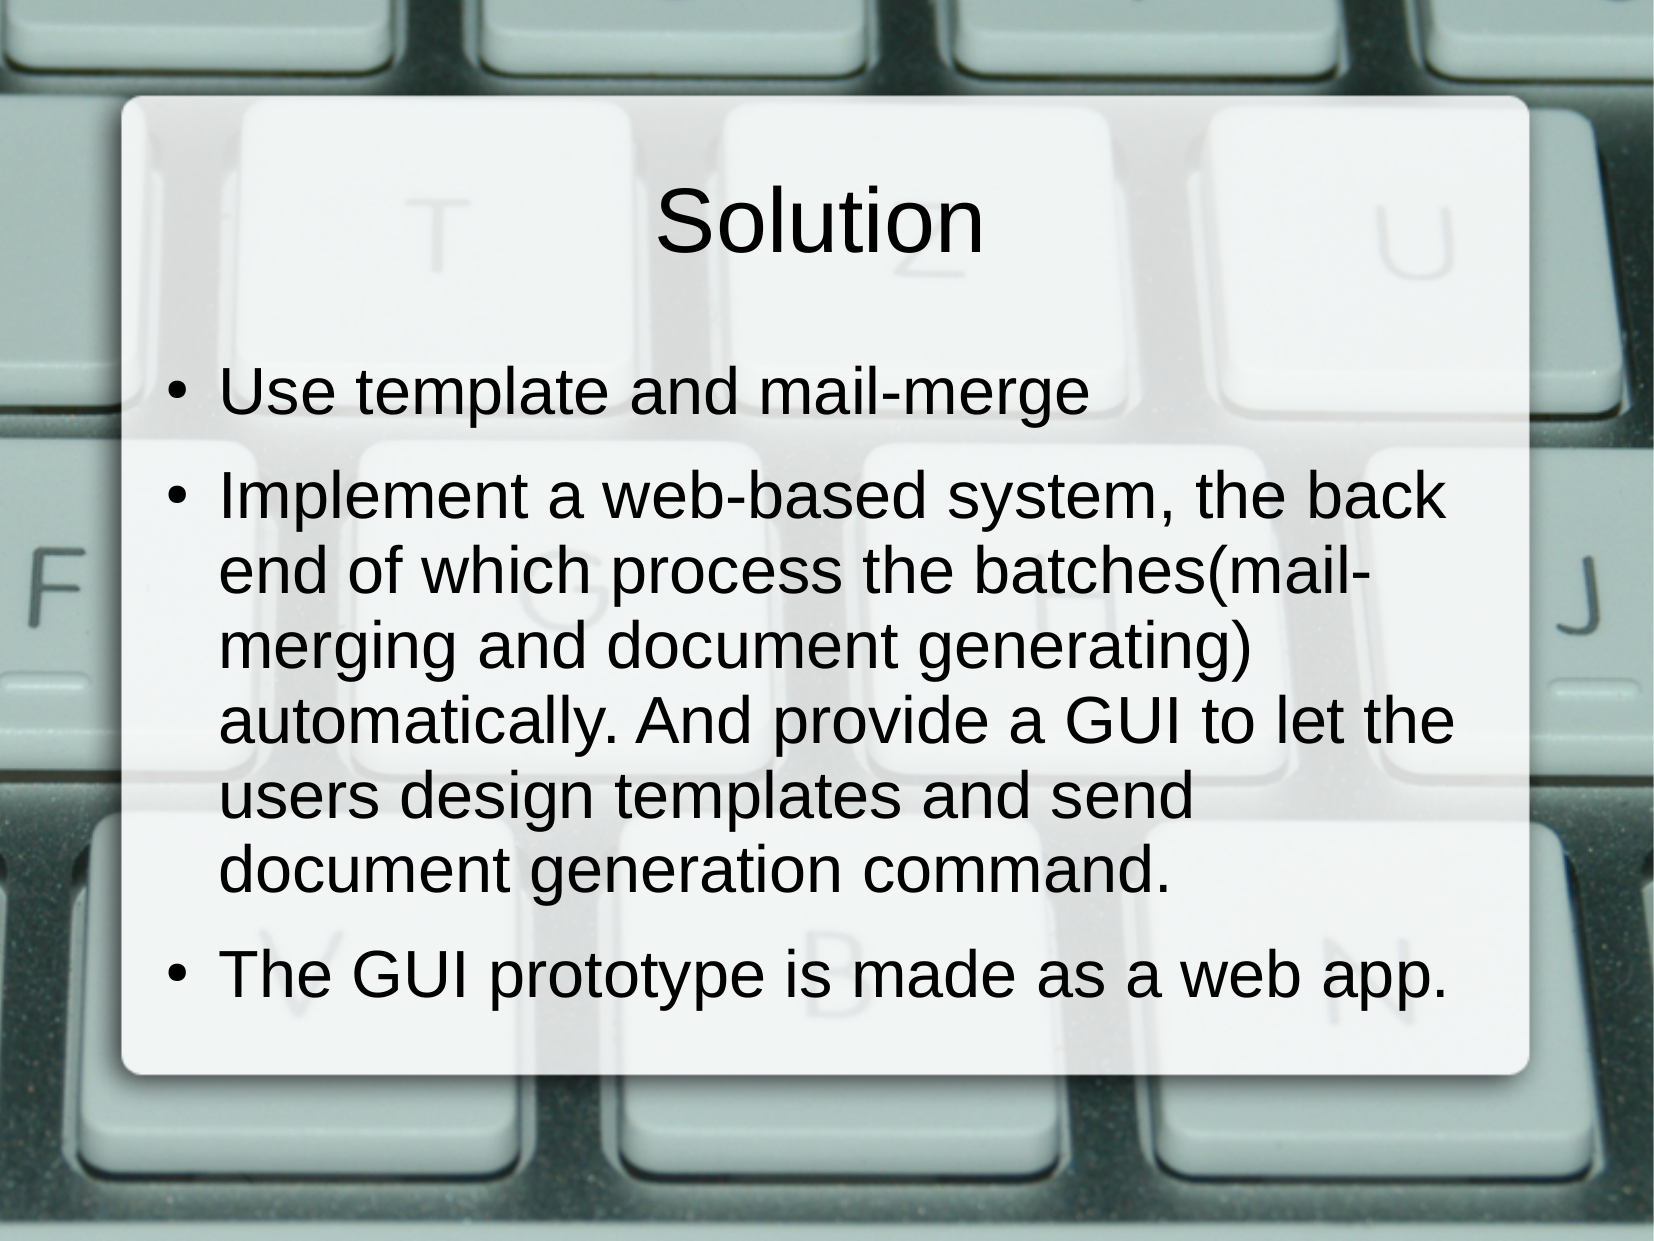

# Solution
Use template and mail-merge
Implement a web-based system, the back end of which process the batches(mail-merging and document generating) automatically. And provide a GUI to let the users design templates and send document generation command.
The GUI prototype is made as a web app.